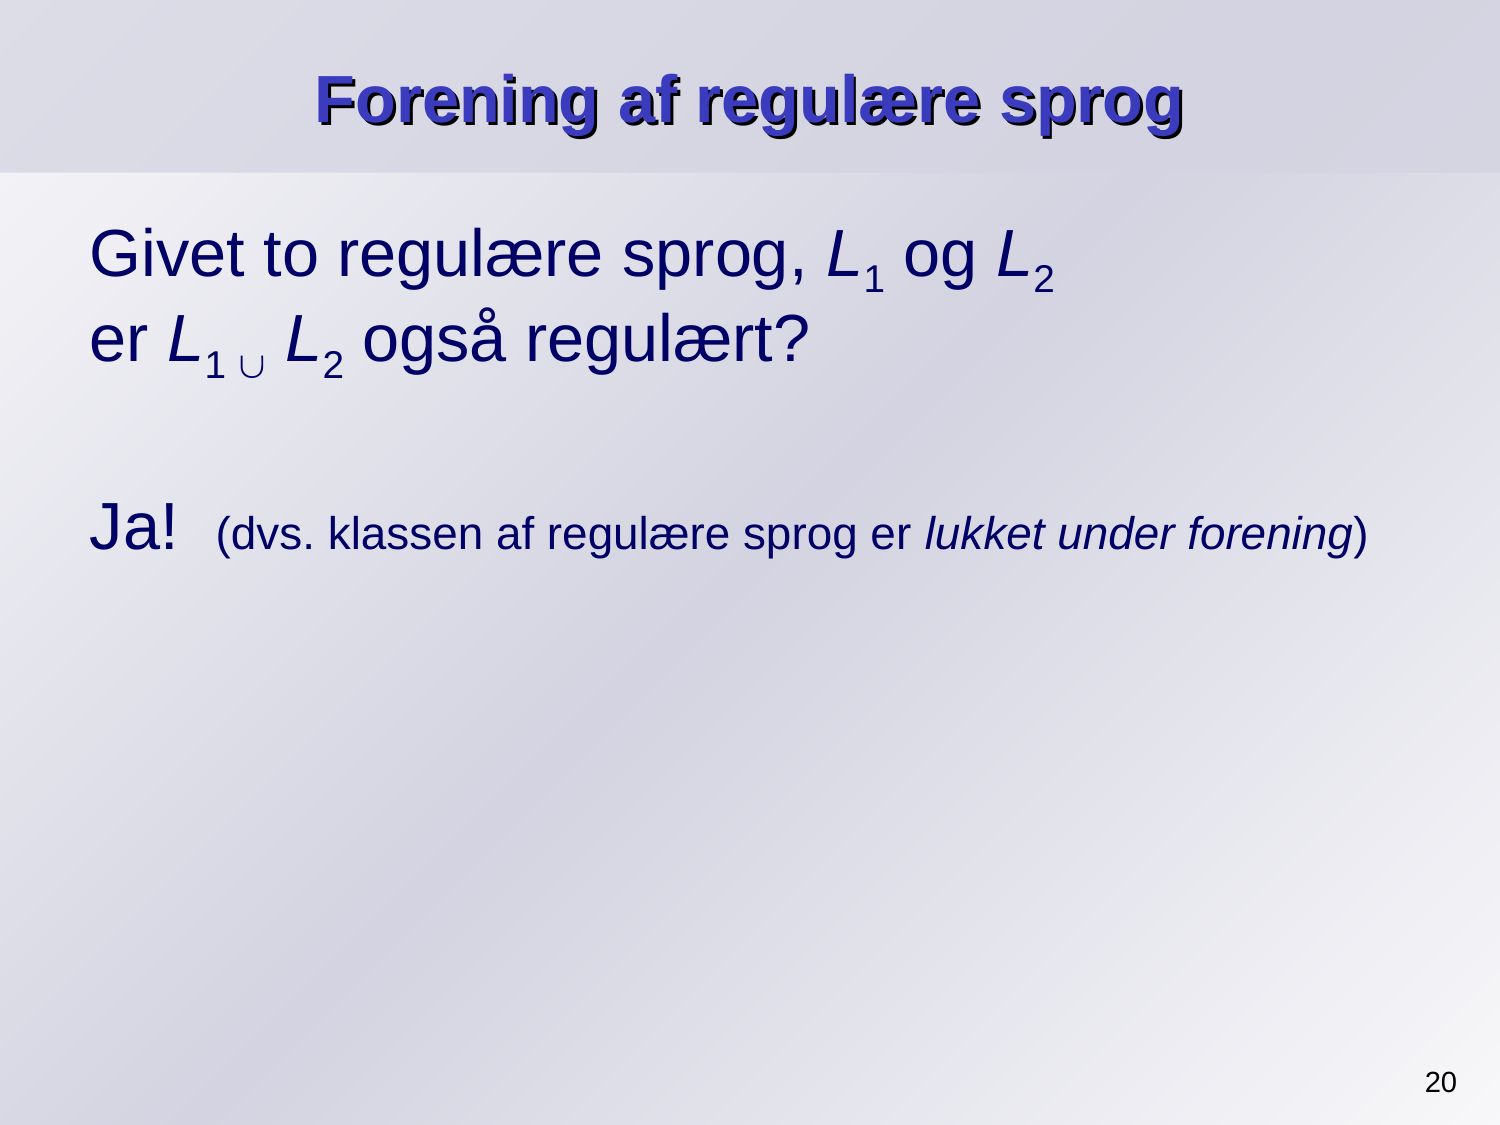

# Forening af regulære sprog
Givet to regulære sprog, L1 og L2
er L1 ∪ L2 også regulært?
Ja! (dvs. klassen af regulære sprog er lukket under forening)
20